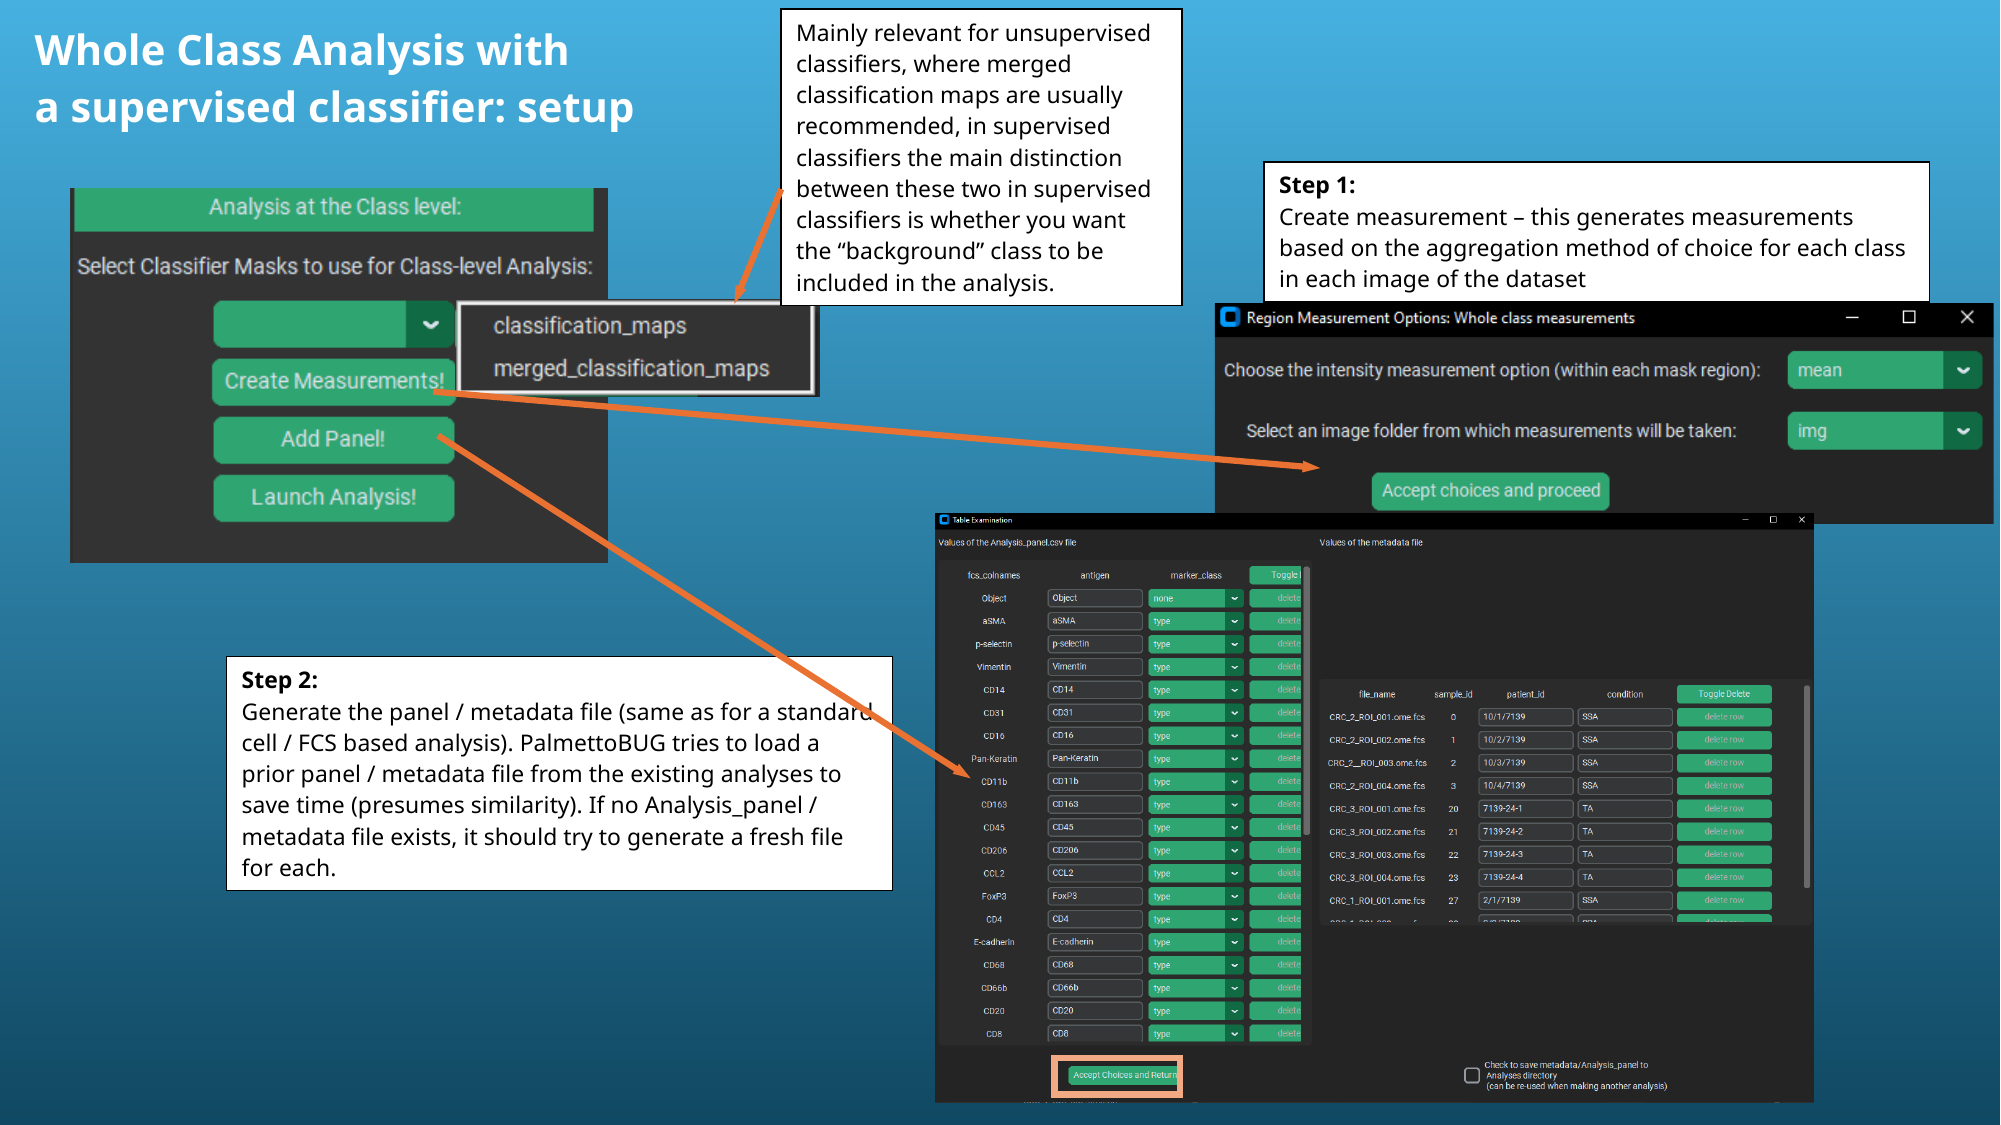

Mainly relevant for unsupervised classifiers, where merged classification maps are usually recommended, in supervised classifiers the main distinction between these two in supervised classifiers is whether you want the “background” class to be included in the analysis.
Whole Class Analysis with
a supervised classifier: setup
Step 1:
Create measurement – this generates measurements based on the aggregation method of choice for each class in each image of the dataset
Step 2:
Generate the panel / metadata file (same as for a standard cell / FCS based analysis). PalmettoBUG tries to load a prior panel / metadata file from the existing analyses to save time (presumes similarity). If no Analysis_panel / metadata file exists, it should try to generate a fresh file for each.